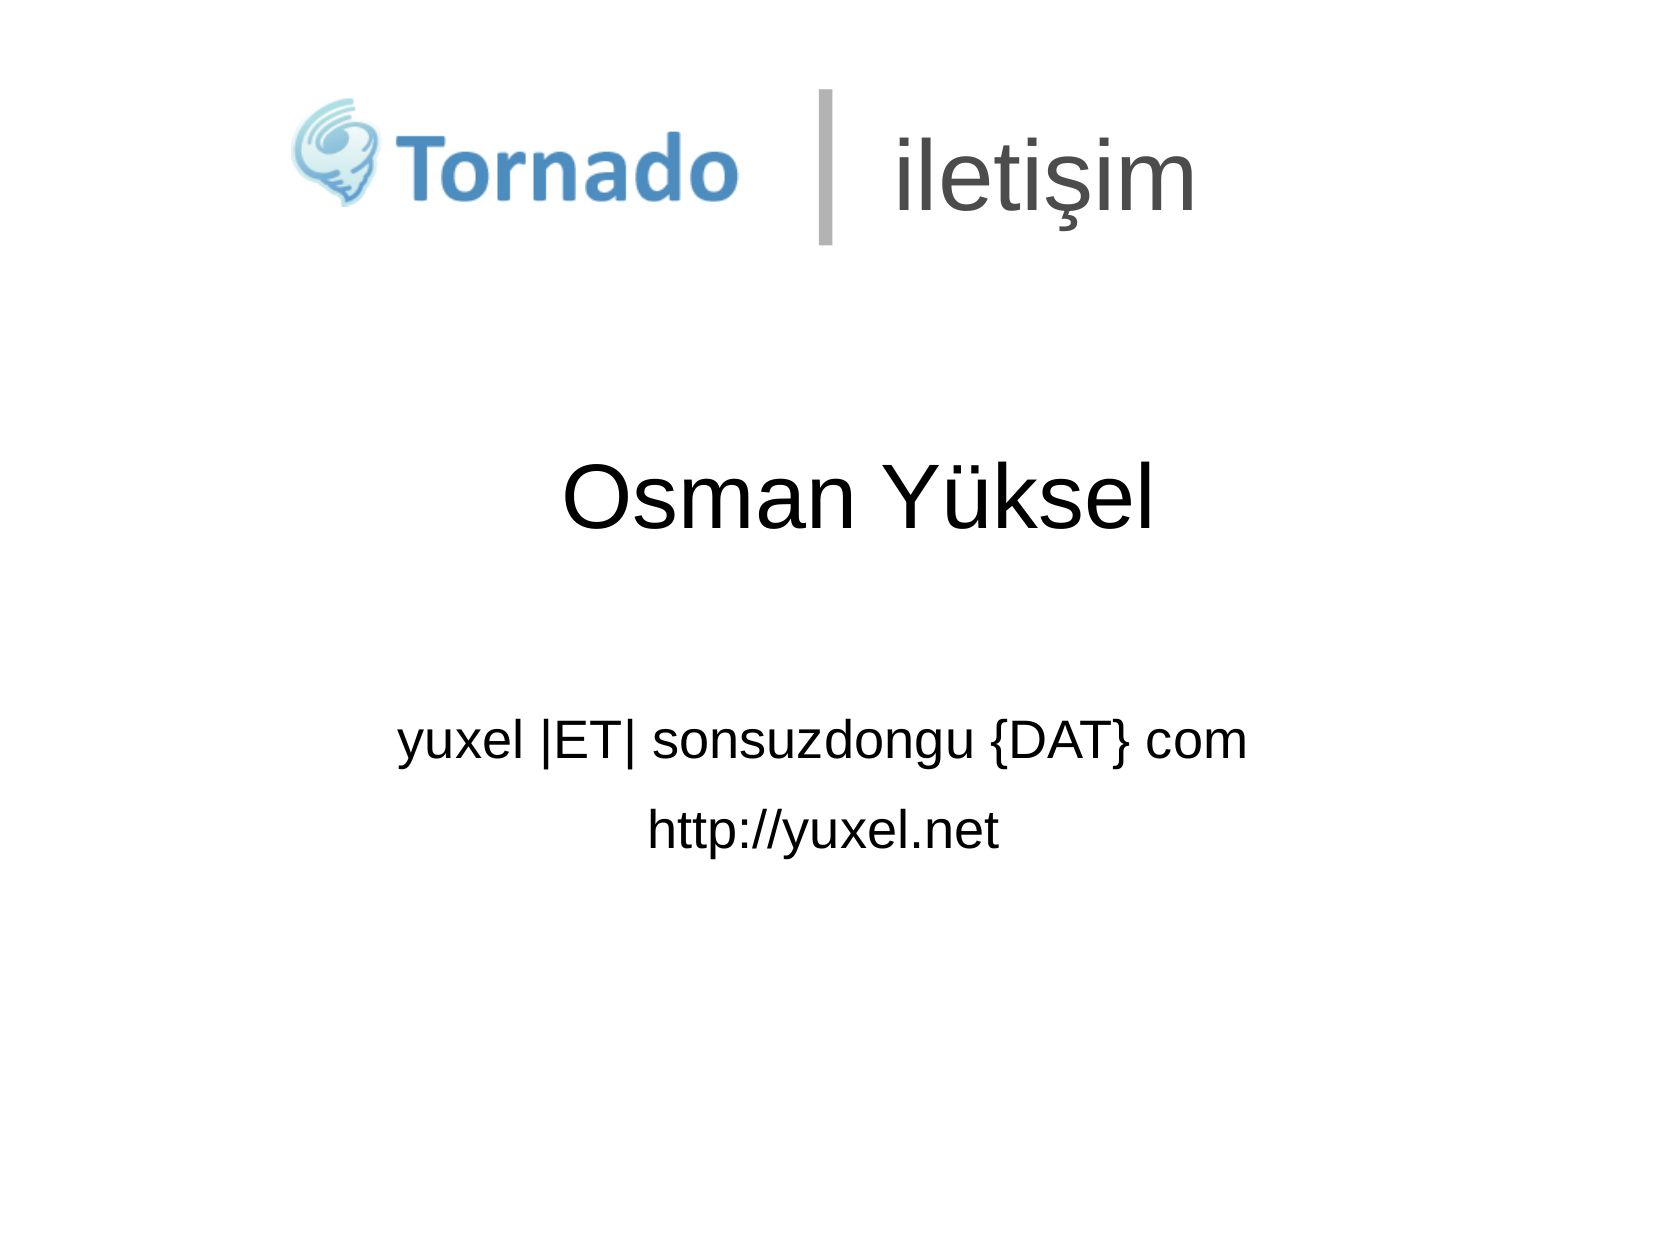

#
| iletişim
Osman Yüksel
yuxel |ET| sonsuzdongu {DAT} com
http://yuxel.net